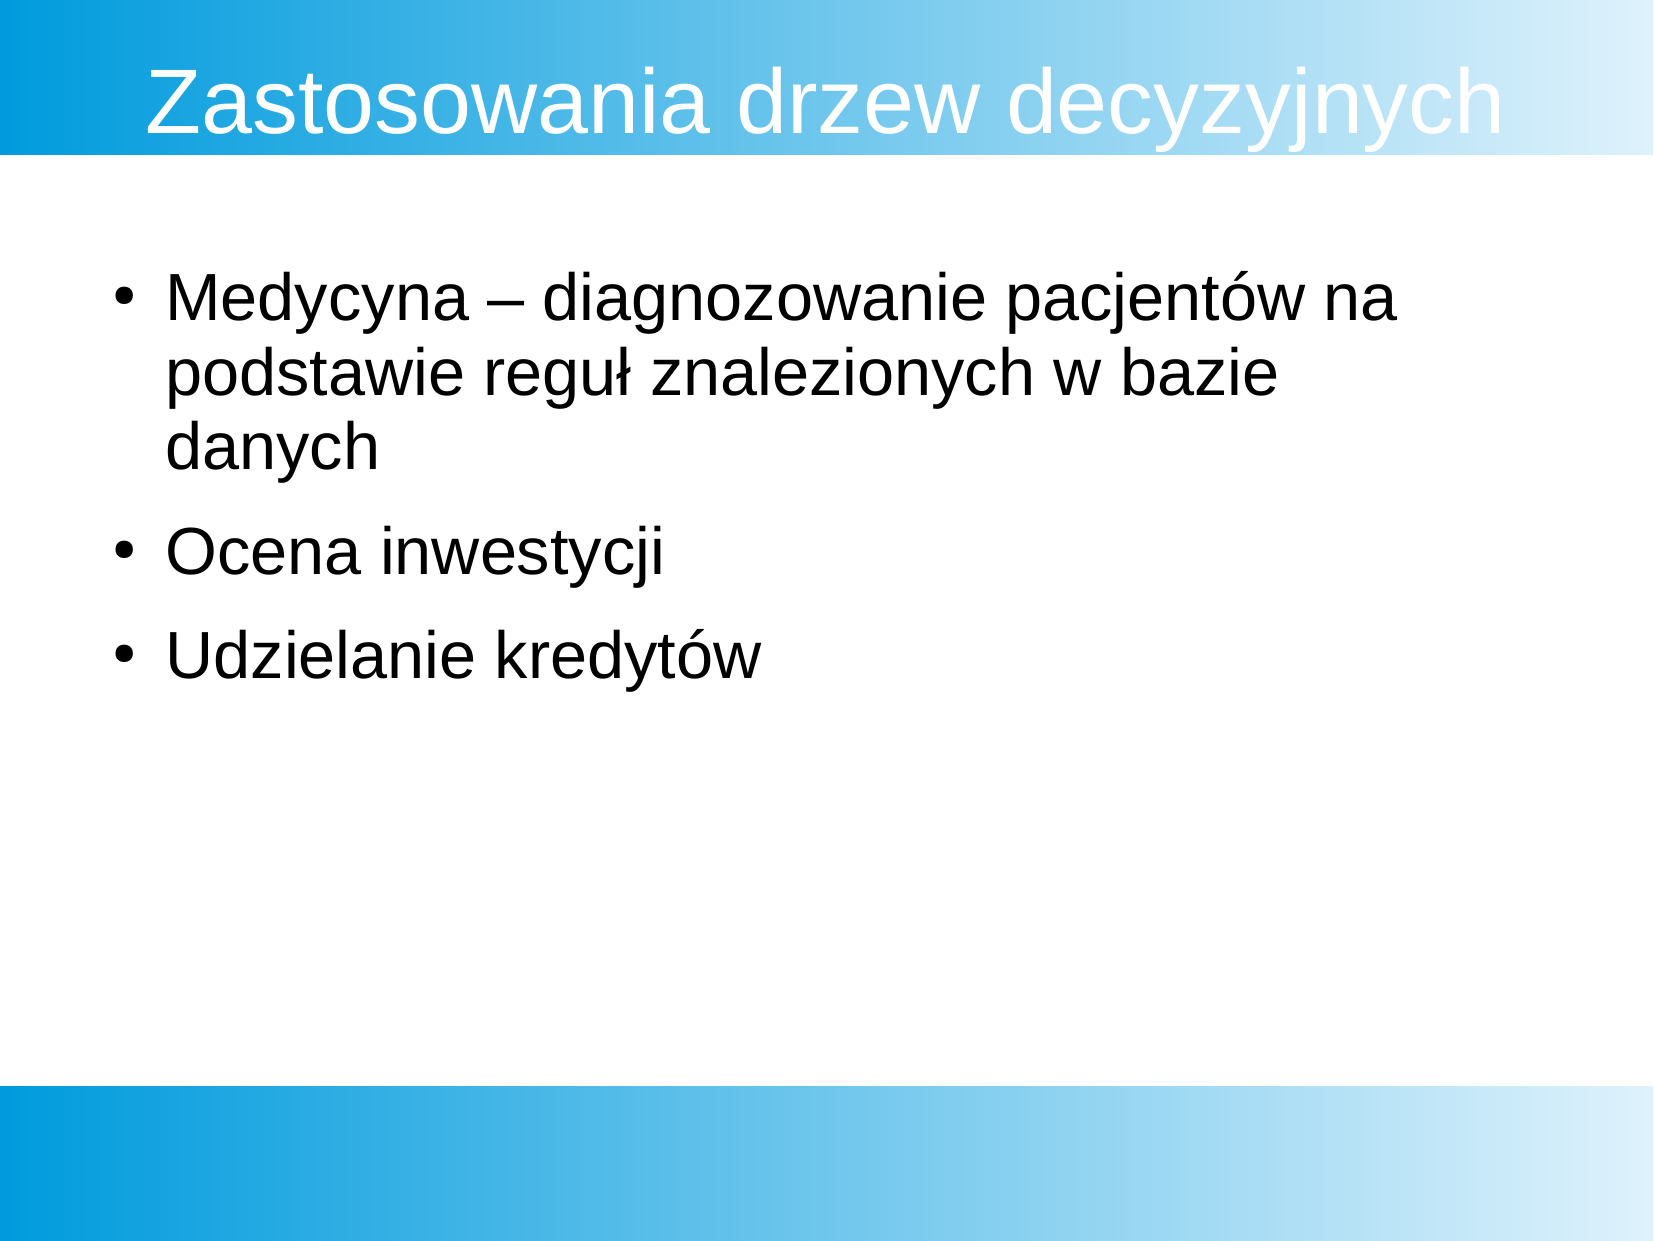

# Zastosowania drzew decyzyjnych
Medycyna – diagnozowanie pacjentów na podstawie reguł znalezionych w bazie danych
Ocena inwestycji
Udzielanie kredytów